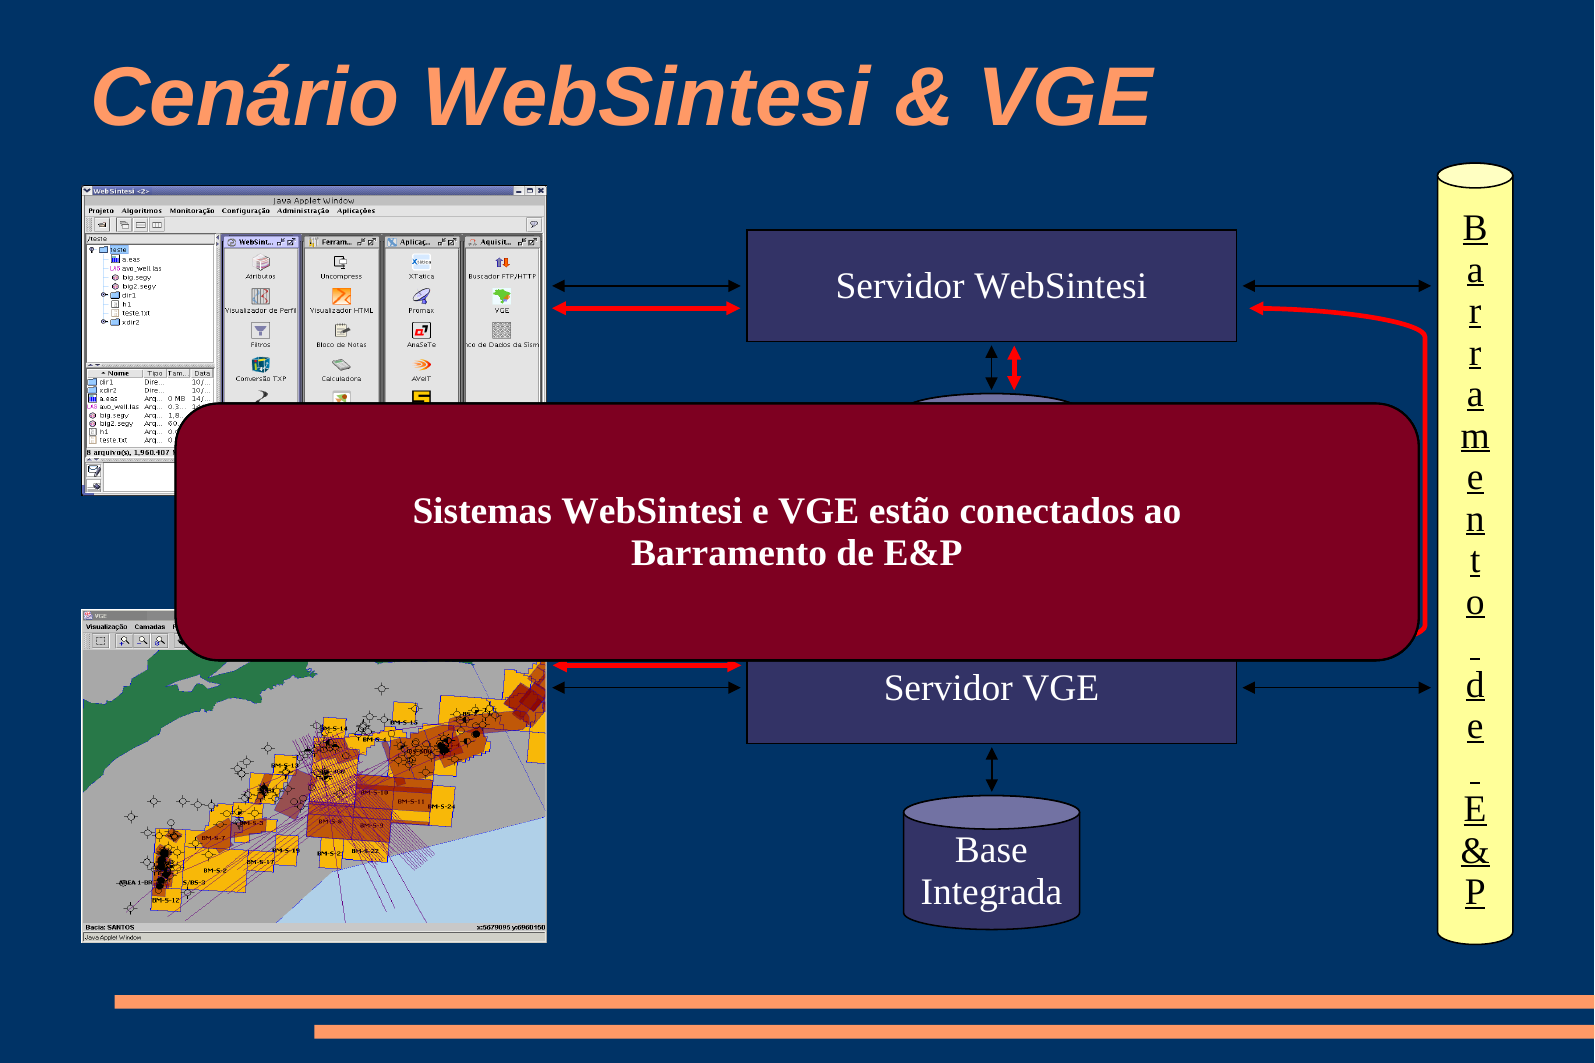

# Cenário WebSintesi & VGE
B
a
r
r
a
m
e
n
t
o
d
e
E
&
P
Servidor WebSintesi
Área de
projetos
Usuário do WebSintesi deseja recuperar um arquivo de
trajetória de poço, usando o VGE, que é disparado
pelo WebSintesi para realizar a tarefa
Sistemas WebSintesi e VGE estão conectados ao
Barramento de E&P
Após selecionar o poço no VGE, o usuário escolhe o local no
projeto onde o arquivo deve ser armazenado e o VGE
realiza a transferência do dado para o WebSintesi
Servidor VGE
Base
Integrada